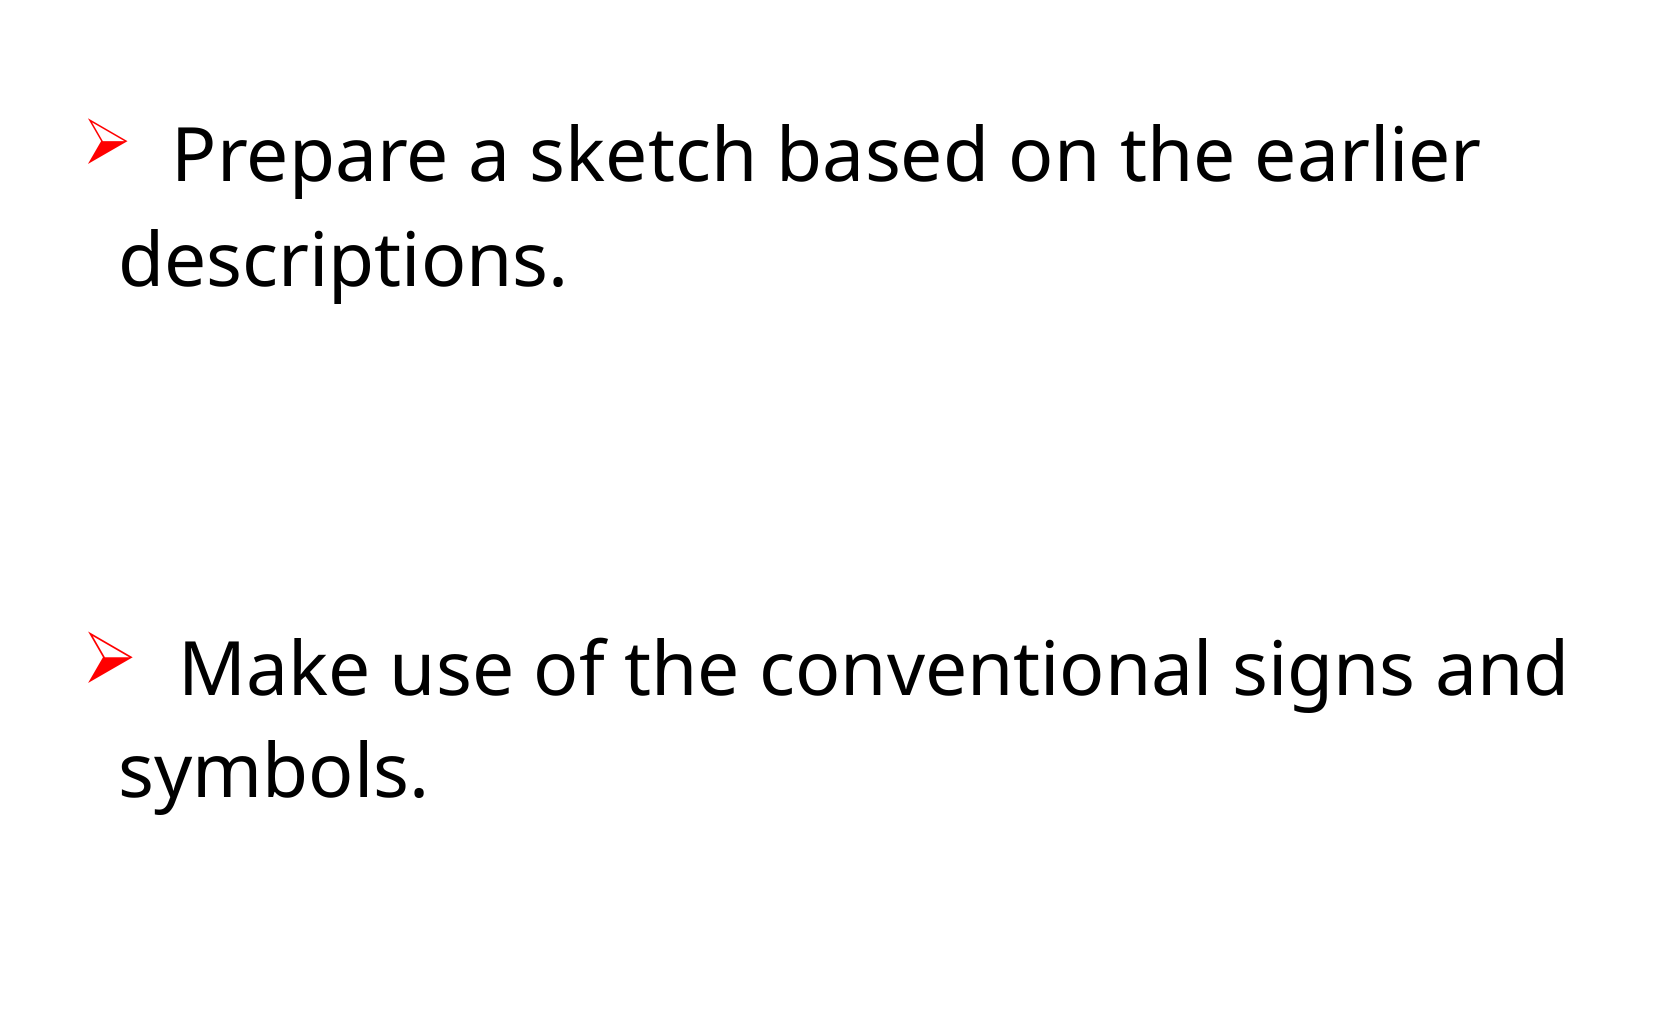

# Prepare a sketch based on the earlier descriptions.
 Make use of the conventional signs and symbols.